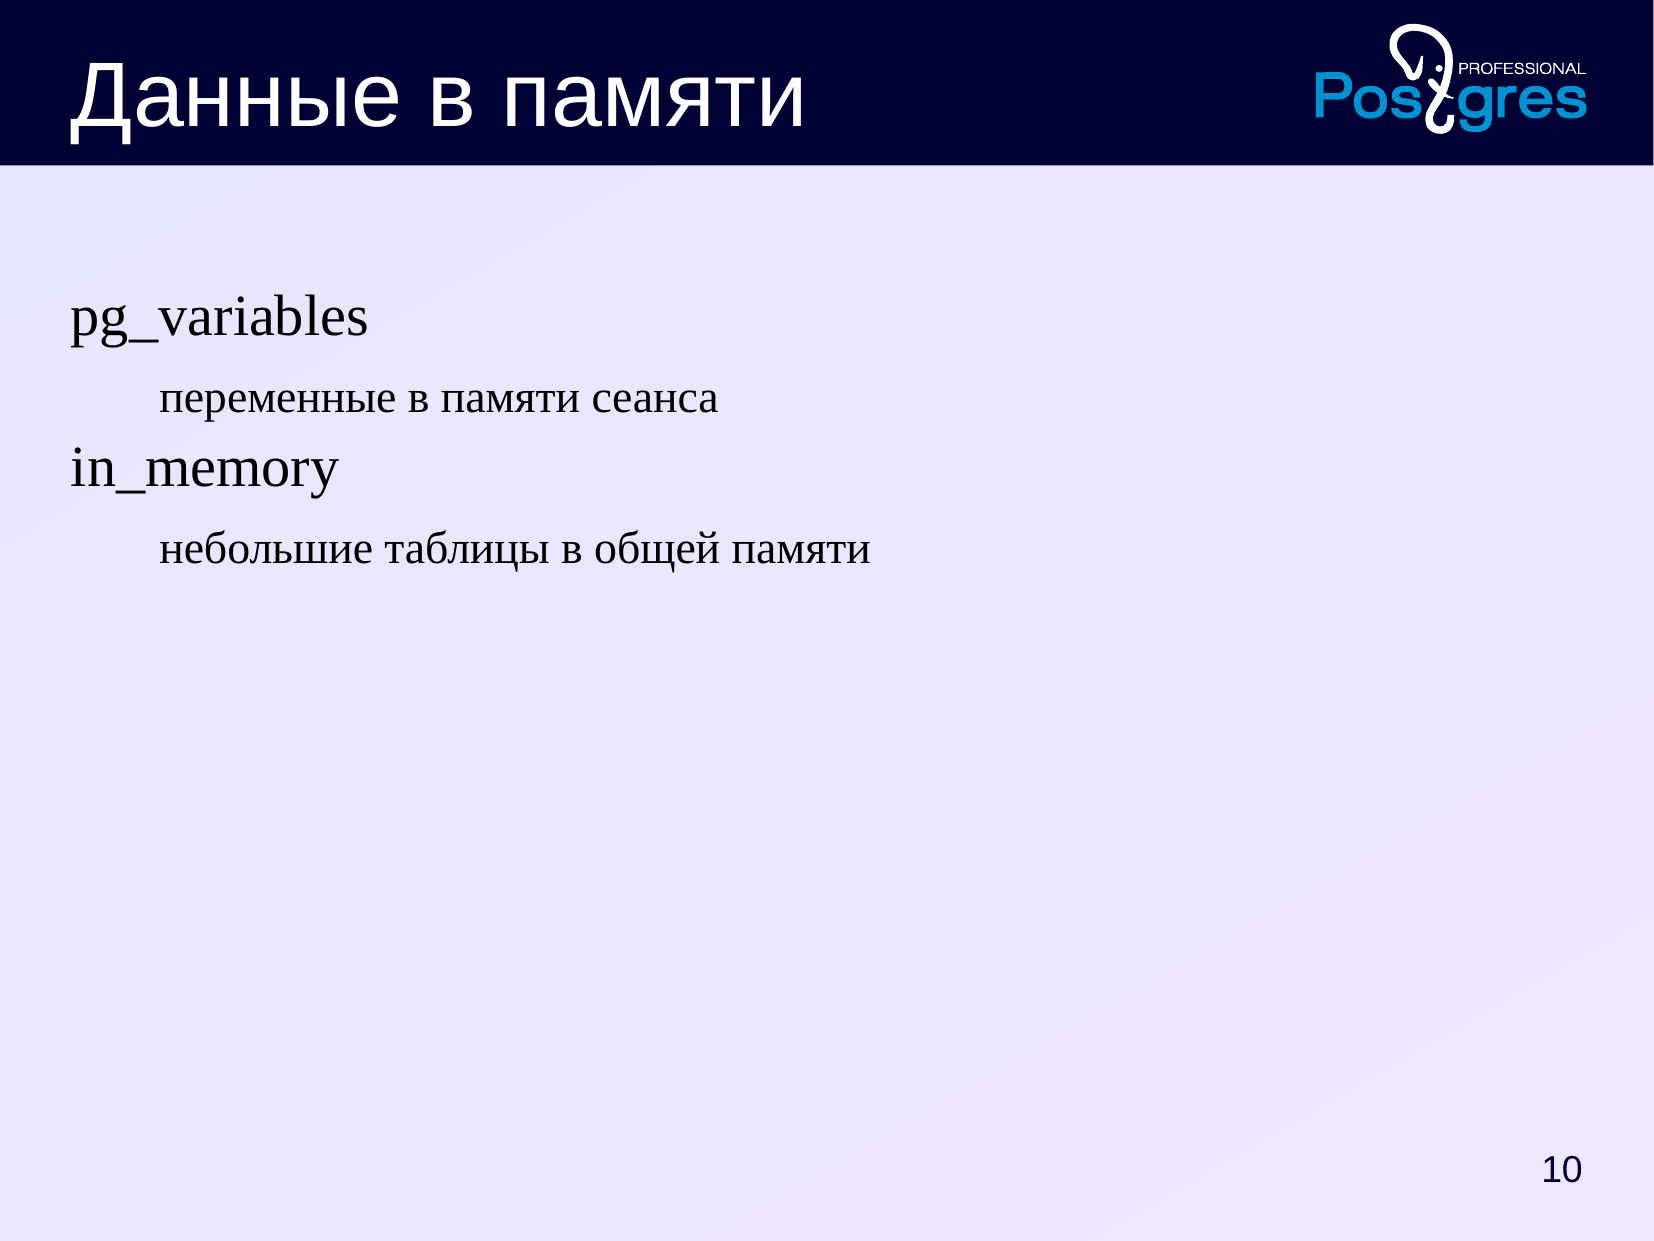

# Данные в памяти
pg_variables
переменные в памяти сеанса
in_memory
небольшие таблицы в общей памяти